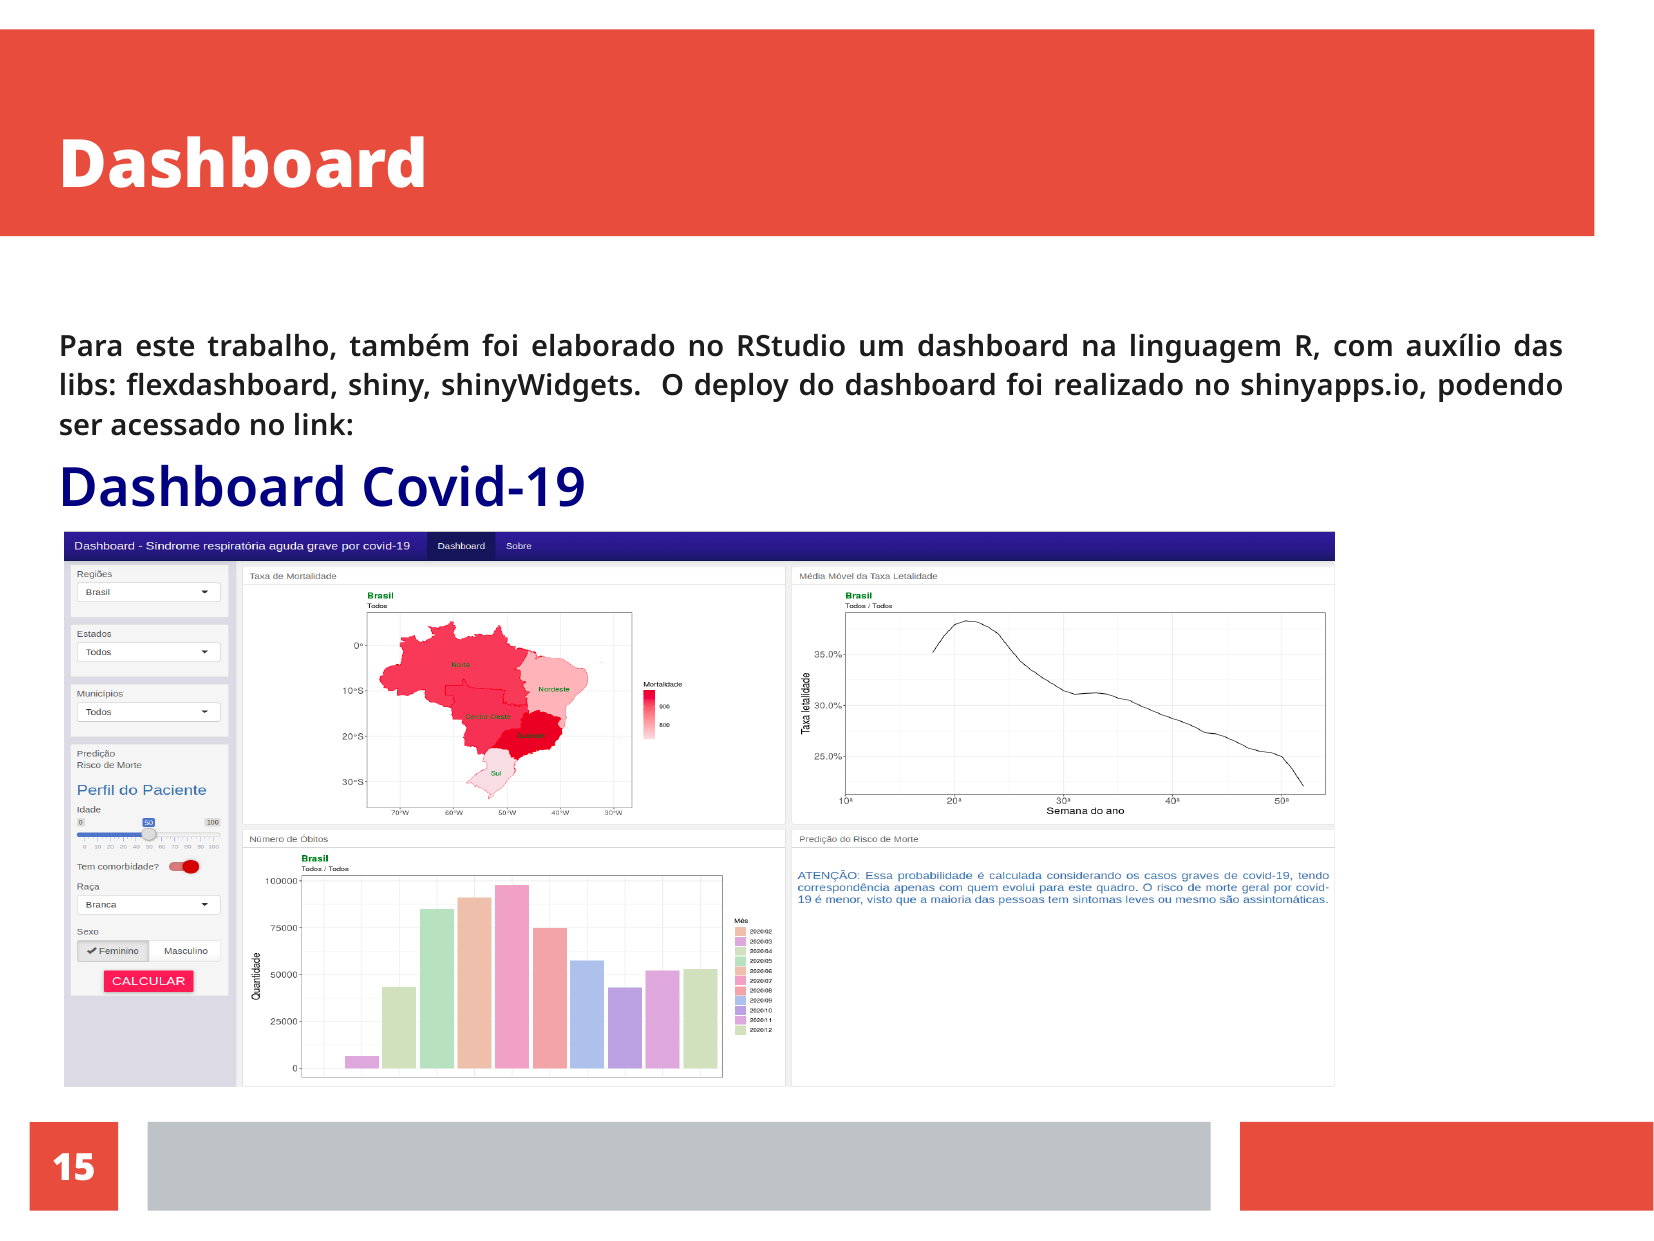

# Dashboard
Para este trabalho, também foi elaborado no RStudio um dashboard na linguagem R, com auxílio das libs: flexdashboard, shiny, shinyWidgets. O deploy do dashboard foi realizado no shinyapps.io, podendo ser acessado no link:
Dashboard Covid-19
15